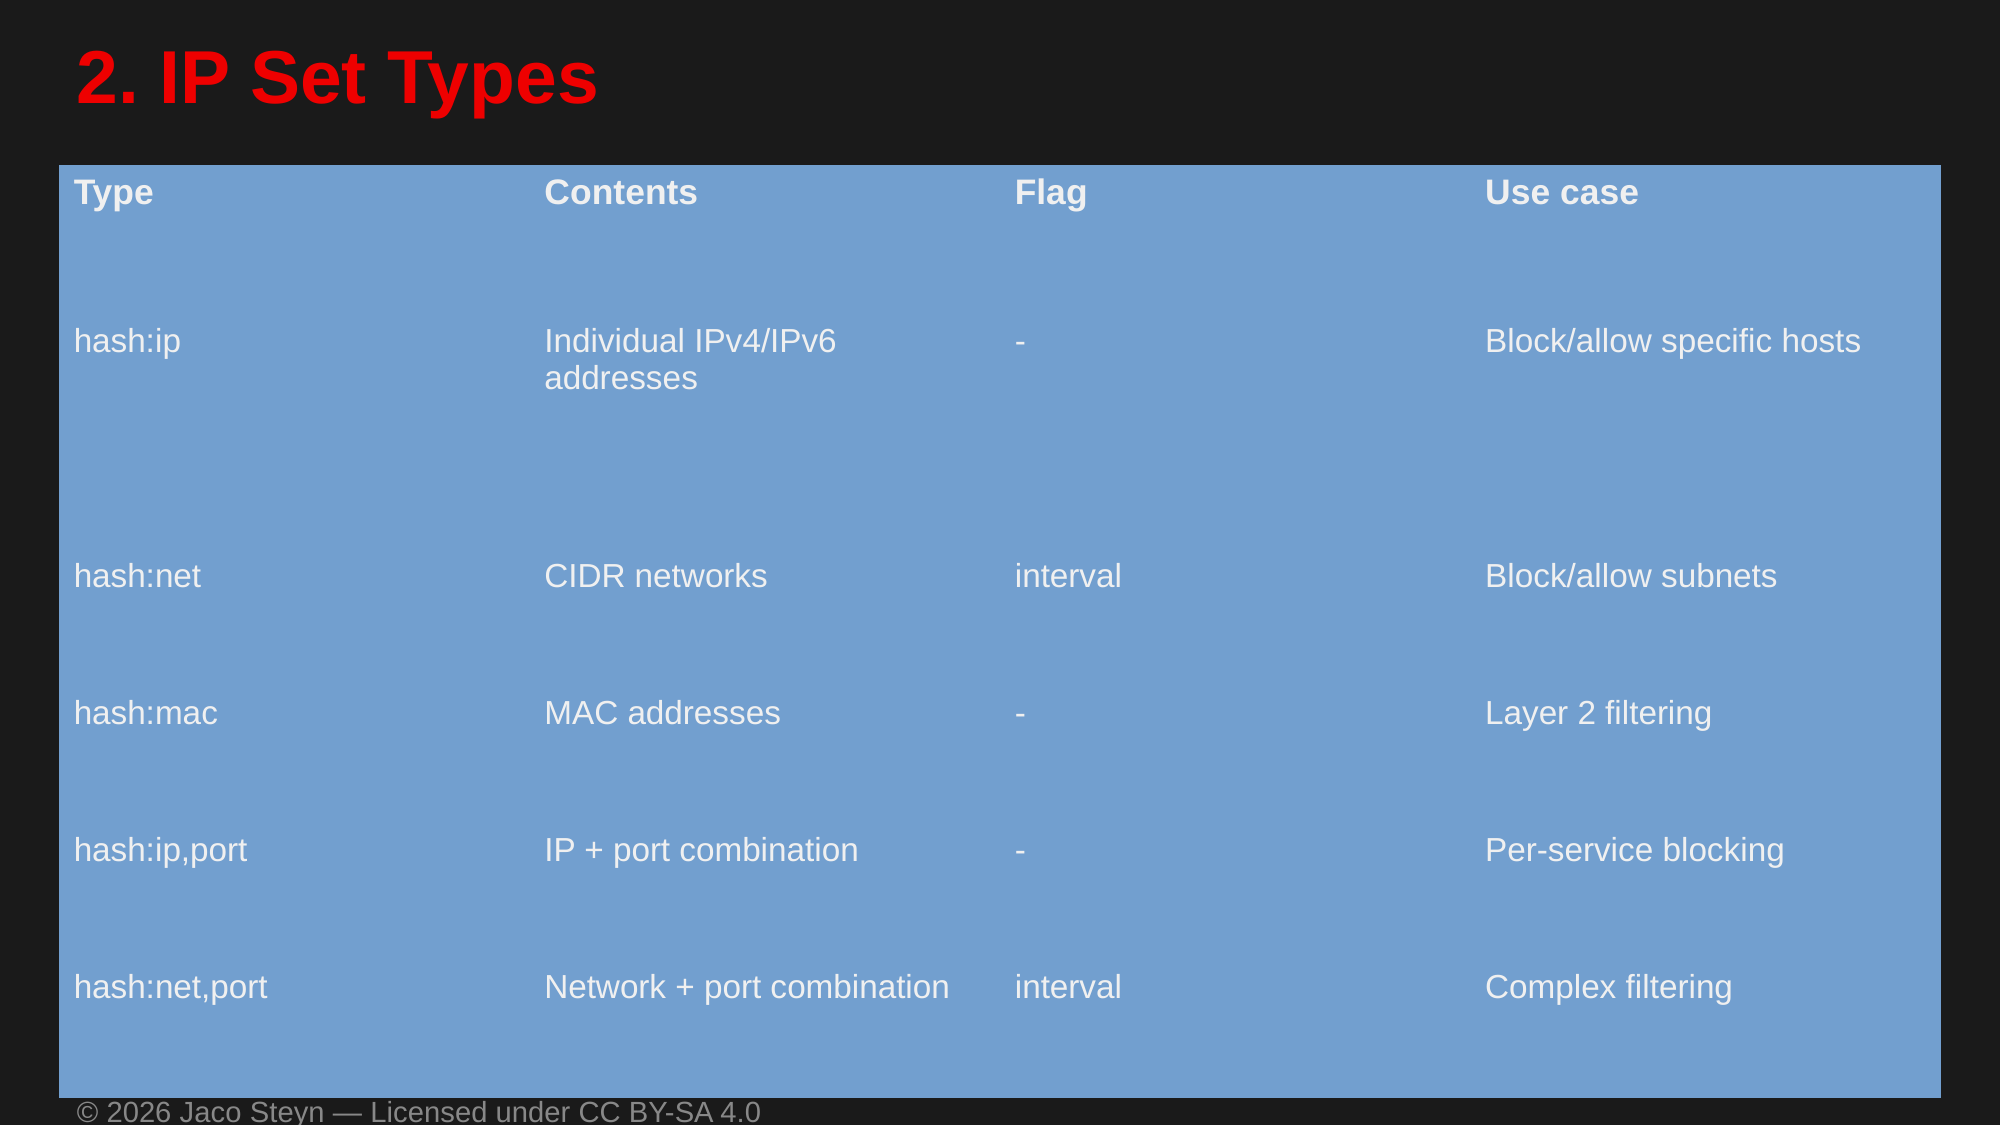

2. IP Set Types
| Type | Contents | Flag | Use case |
| --- | --- | --- | --- |
| hash:ip | Individual IPv4/IPv6 addresses | - | Block/allow specific hosts |
| hash:net | CIDR networks | interval | Block/allow subnets |
| hash:mac | MAC addresses | - | Layer 2 filtering |
| hash:ip,port | IP + port combination | - | Per-service blocking |
| hash:net,port | Network + port combination | interval | Complex filtering |
© 2026 Jaco Steyn — Licensed under CC BY-SA 4.0